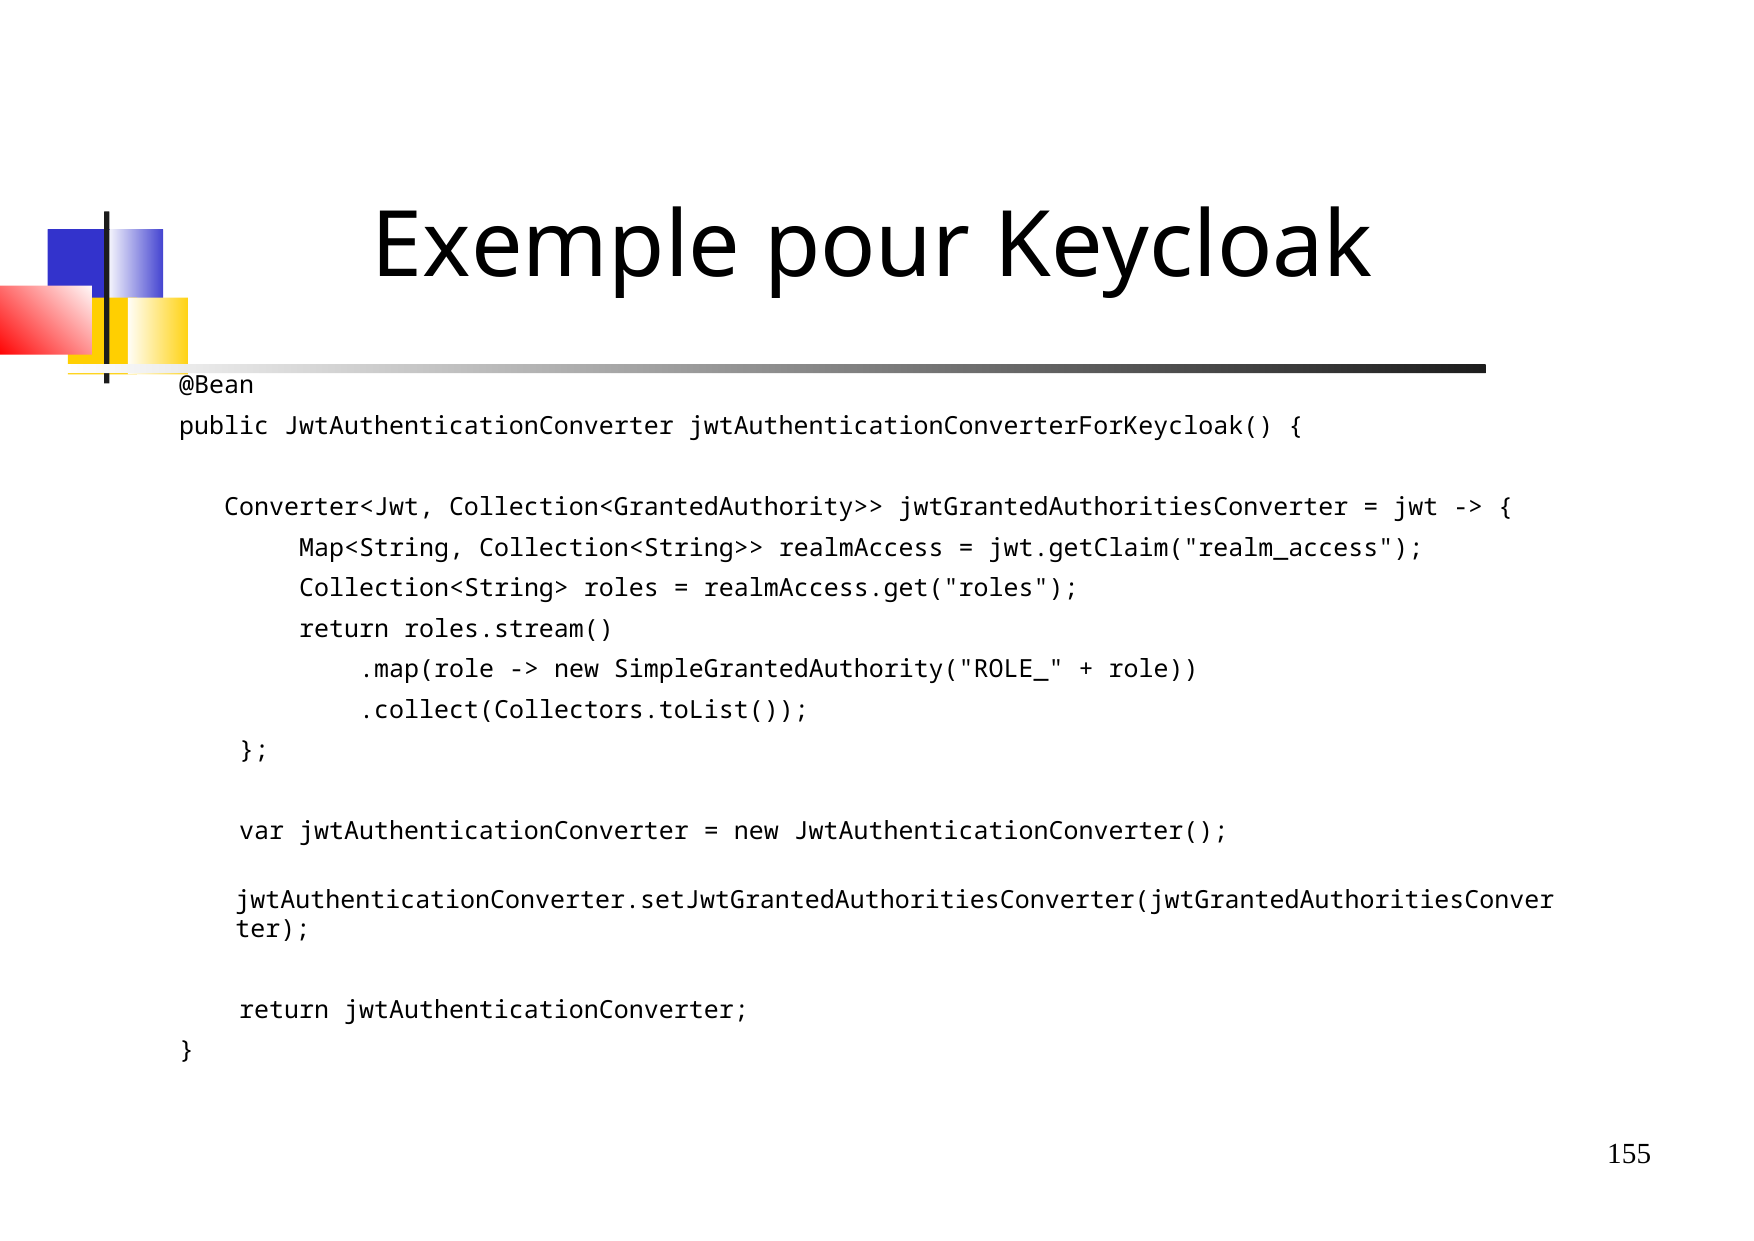

# Exemple pour Keycloak
@Bean
public JwtAuthenticationConverter jwtAuthenticationConverterForKeycloak() {
 Converter<Jwt, Collection<GrantedAuthority>> jwtGrantedAuthoritiesConverter = jwt -> {
 Map<String, Collection<String>> realmAccess = jwt.getClaim("realm_access");
 Collection<String> roles = realmAccess.get("roles");
 return roles.stream()
 .map(role -> new SimpleGrantedAuthority("ROLE_" + role))
 .collect(Collectors.toList());
 };
 var jwtAuthenticationConverter = new JwtAuthenticationConverter();
 jwtAuthenticationConverter.setJwtGrantedAuthoritiesConverter(jwtGrantedAuthoritiesConverter);
 return jwtAuthenticationConverter;
}